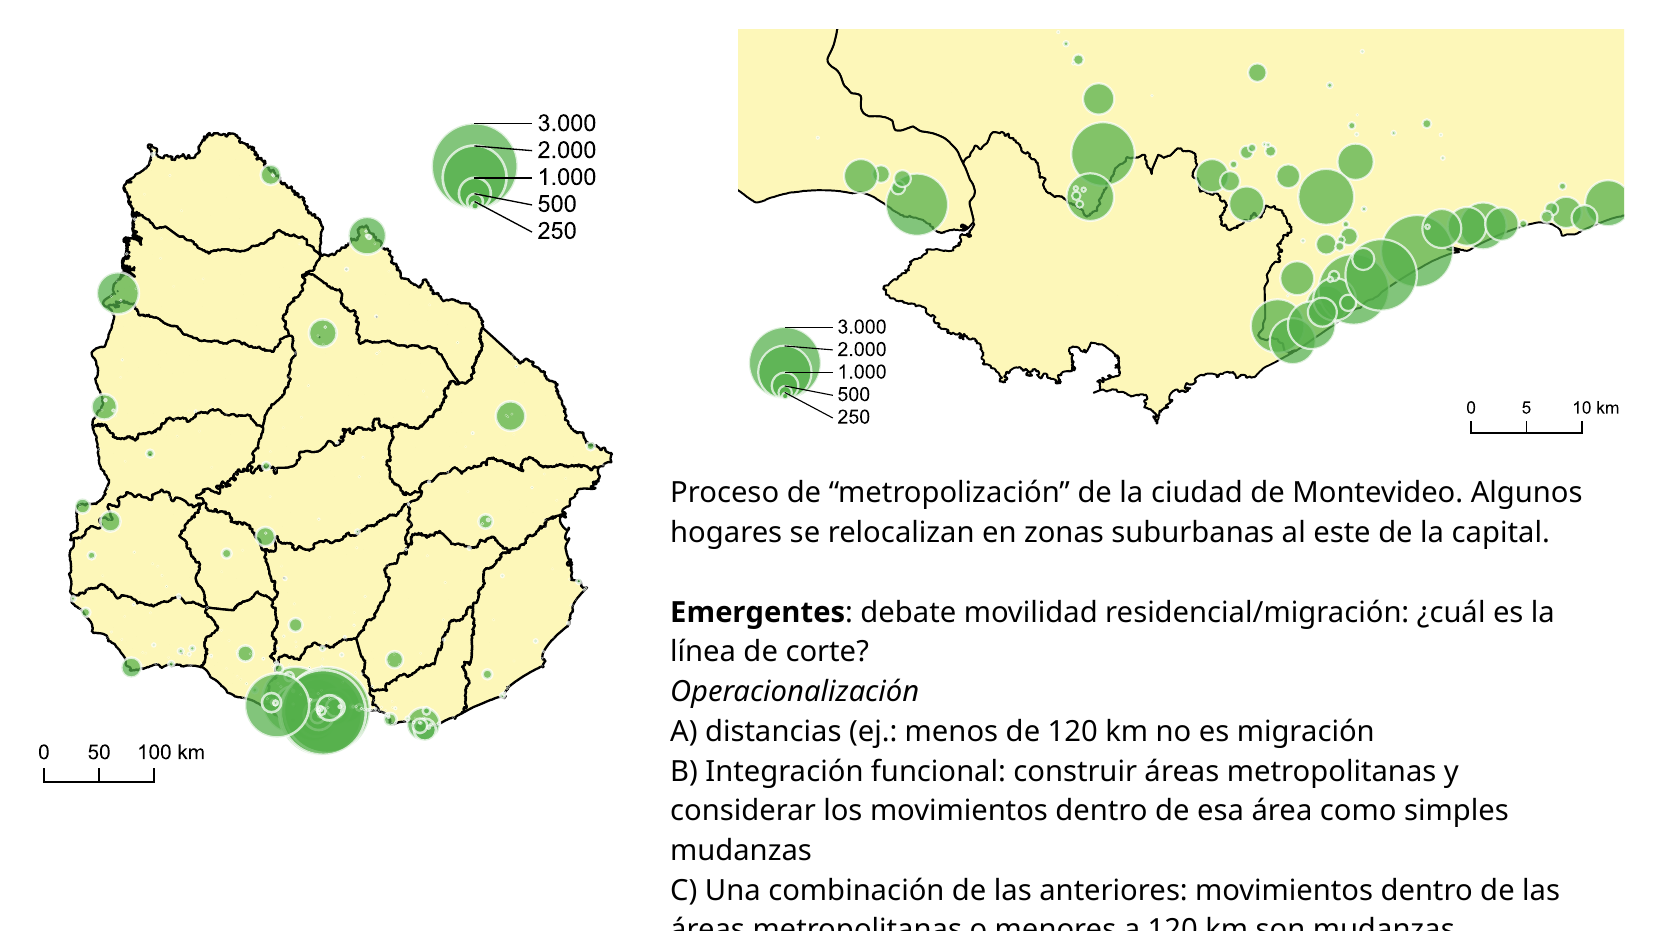

Proceso de “metropolización” de la ciudad de Montevideo. Algunos hogares se relocalizan en zonas suburbanas al este de la capital.
Emergentes: debate movilidad residencial/migración: ¿cuál es la línea de corte?
Operacionalización
A) distancias (ej.: menos de 120 km no es migración
B) Integración funcional: construir áreas metropolitanas y considerar los movimientos dentro de esa área como simples mudanzas
C) Una combinación de las anteriores: movimientos dentro de las áreas metropolitanas o menores a 120 km son mudanzas.